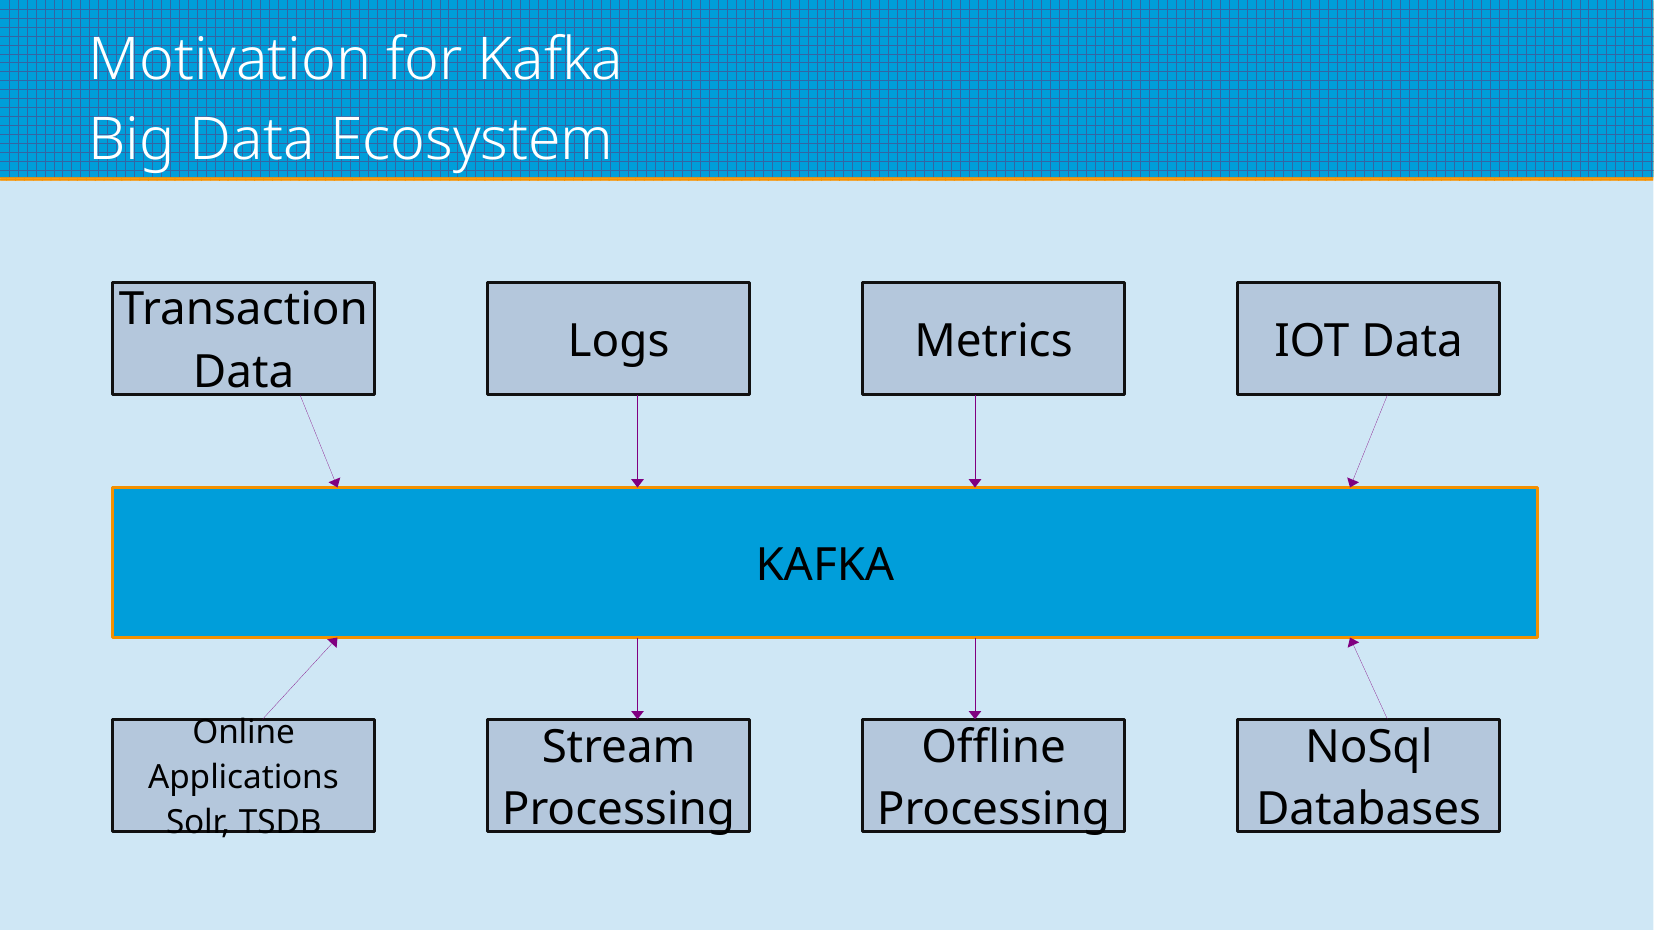

# Motivation for Kafka Big Data Ecosystem
Transaction Data
Logs
Metrics
IOT Data
KAFKA
Online Applications Solr, TSDB
Stream Processing
Offline Processing
NoSql
Databases